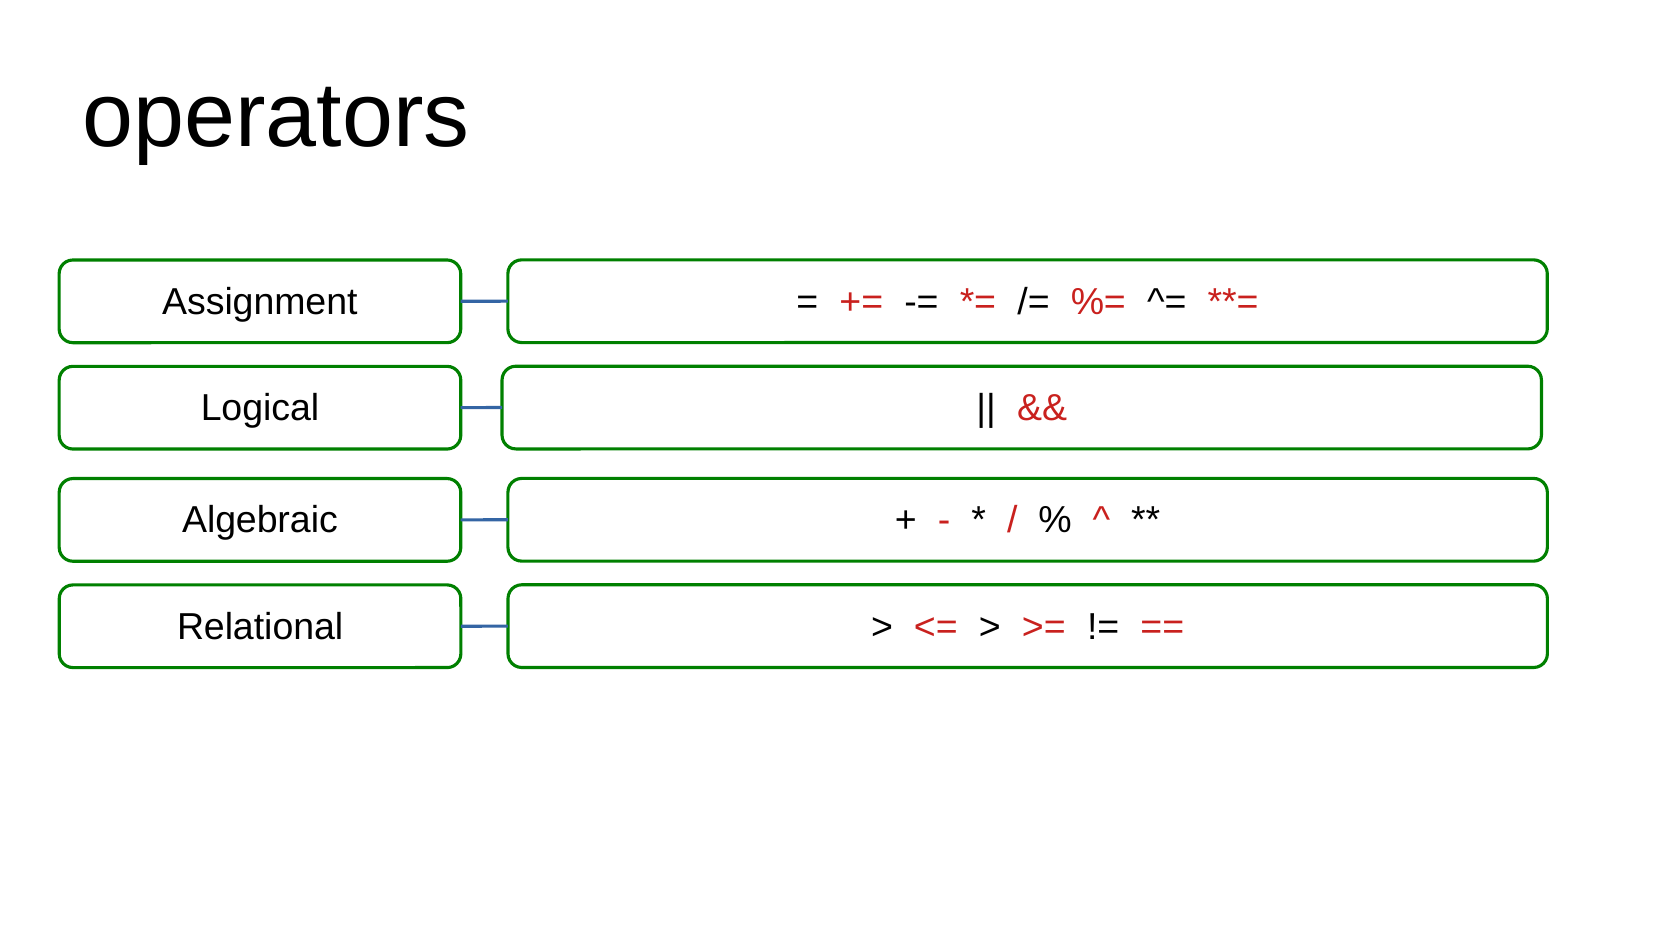

# operators
= += -= *= /= %= ^= **=
Assignment
|| &&
Logical
+ - * / % ^ **
Algebraic
> <= > >= != ==
Relational